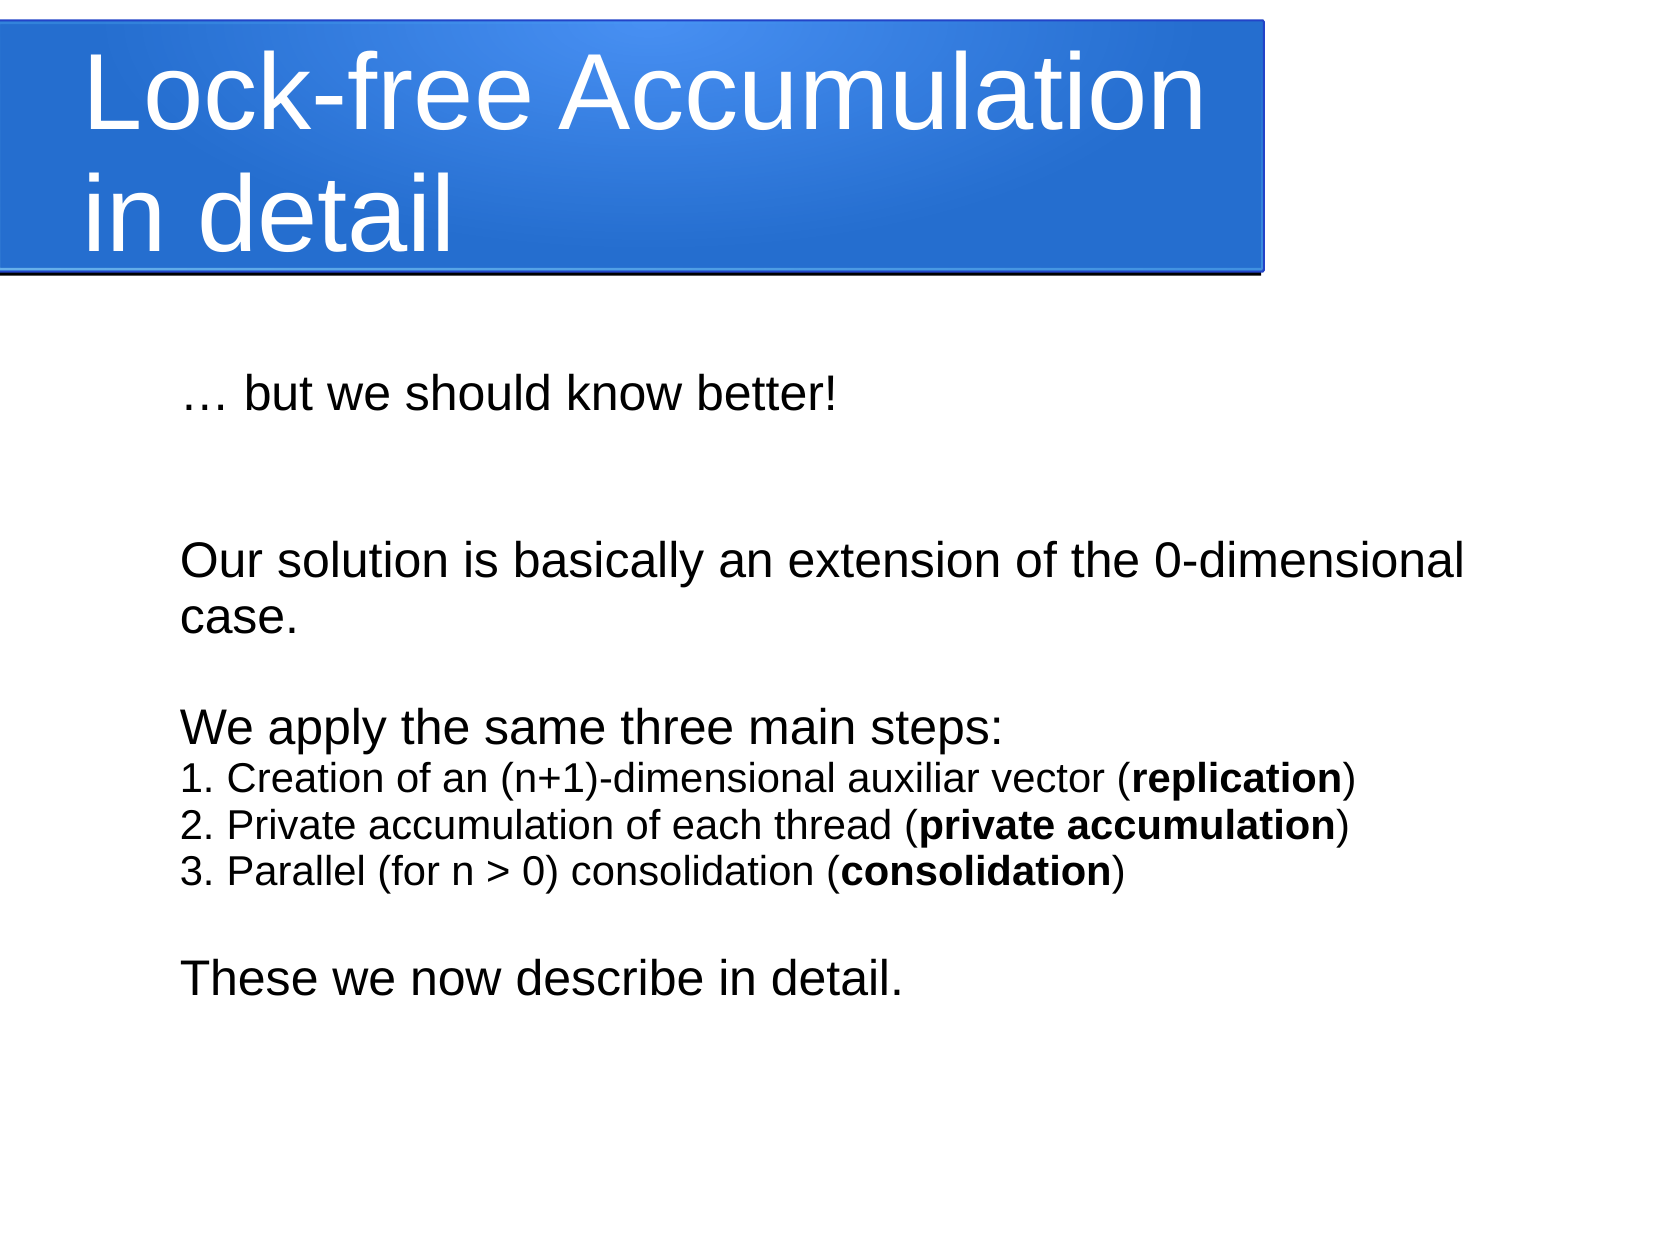

# Lock-free Accumulation in detail
… but we should know better!
Our solution is basically an extension of the 0-dimensional case.
We apply the same three main steps:
 Creation of an (n+1)-dimensional auxiliar vector (replication)
 Private accumulation of each thread (private accumulation)
 Parallel (for n > 0) consolidation (consolidation)
These we now describe in detail.